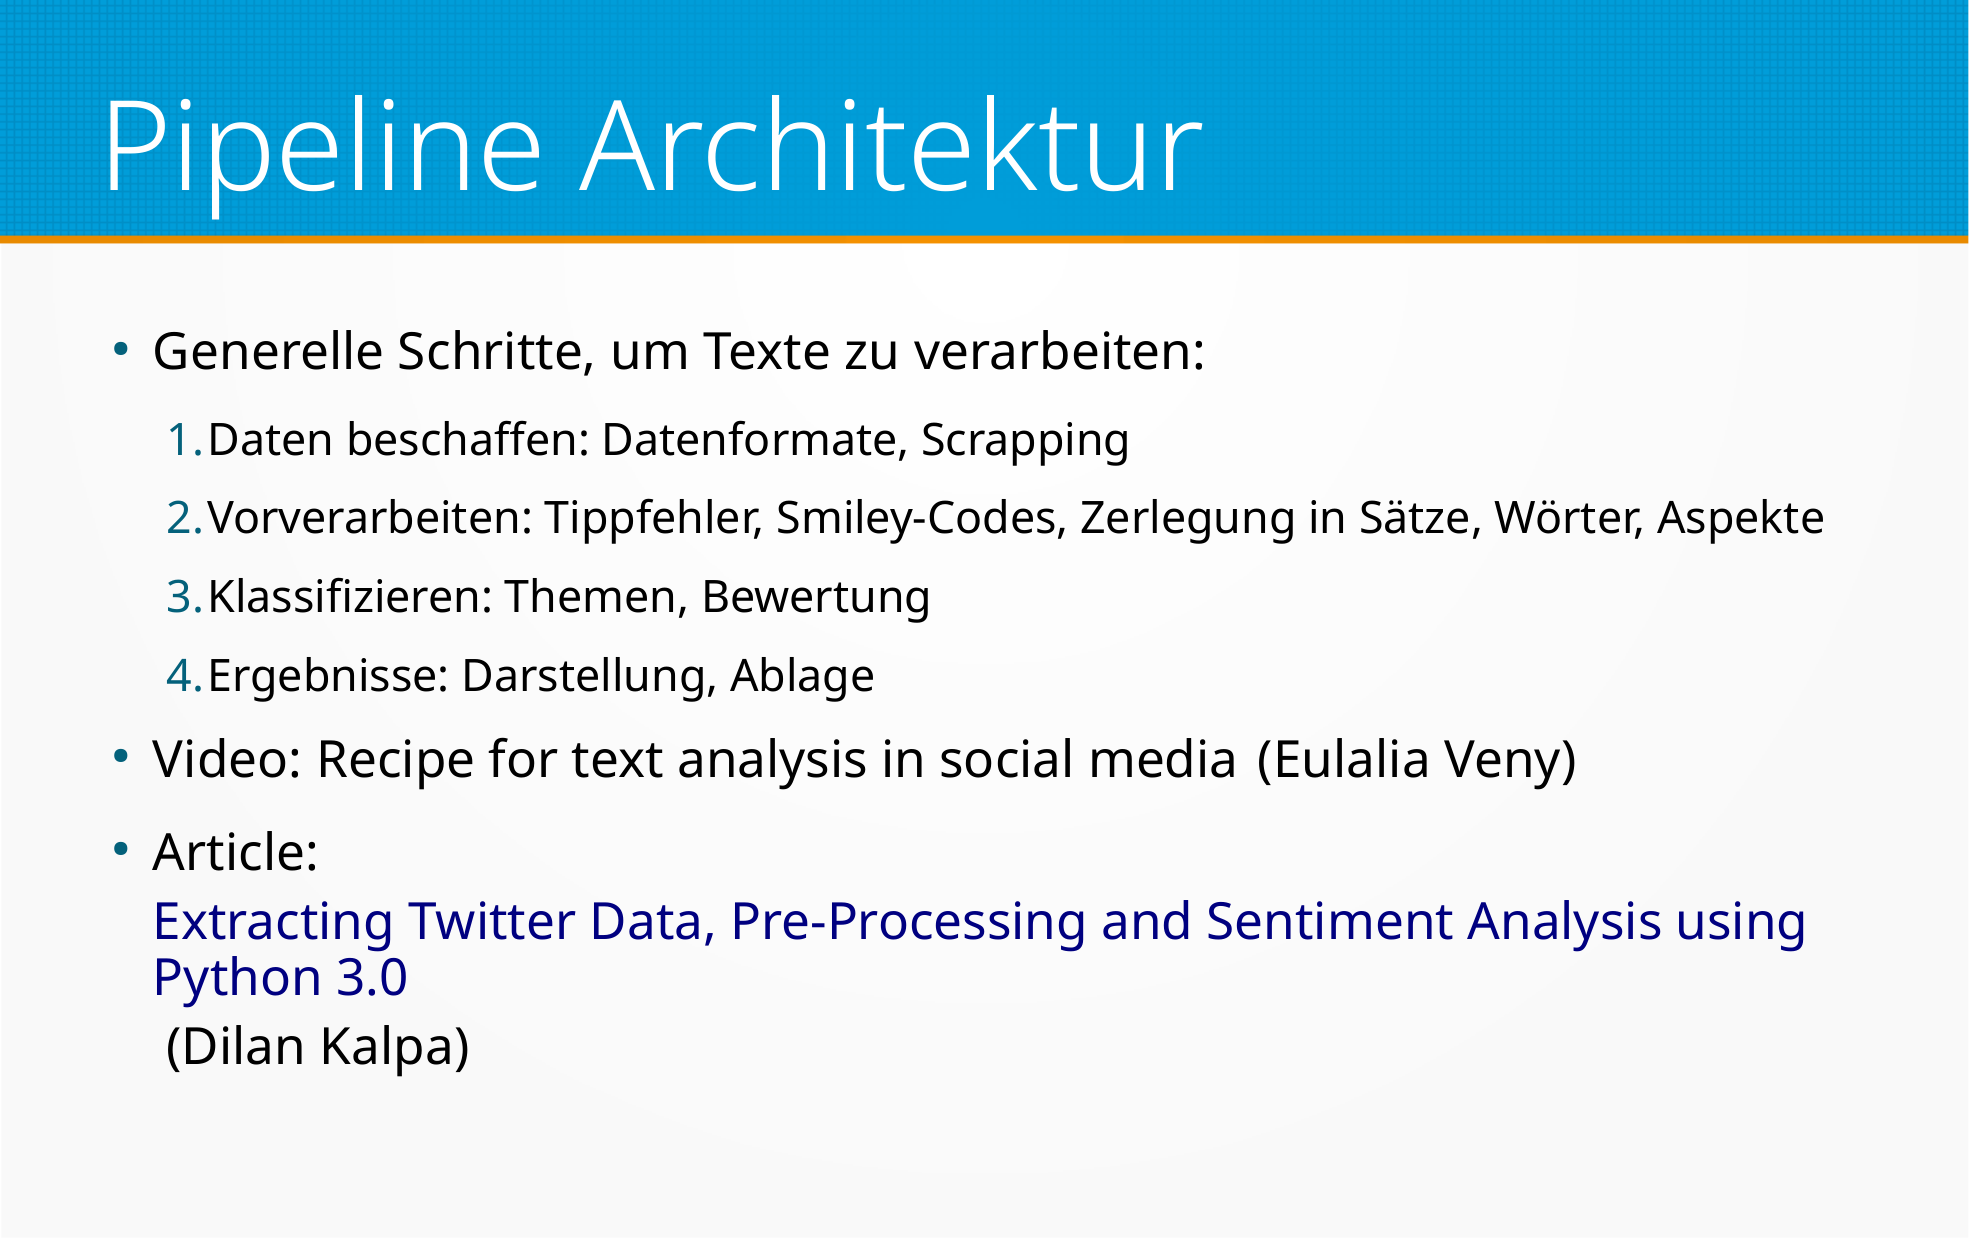

# Pipeline Architektur
Generelle Schritte, um Texte zu verarbeiten:
Daten beschaffen: Datenformate, Scrapping
Vorverarbeiten: Tippfehler, Smiley-Codes, Zerlegung in Sätze, Wörter, Aspekte
Klassifizieren: Themen, Bewertung
Ergebnisse: Darstellung, Ablage
Video: Recipe for text analysis in social media (Eulalia Veny)
Article: Extracting Twitter Data, Pre-Processing and Sentiment Analysis using Python 3.0 (Dilan Kalpa)